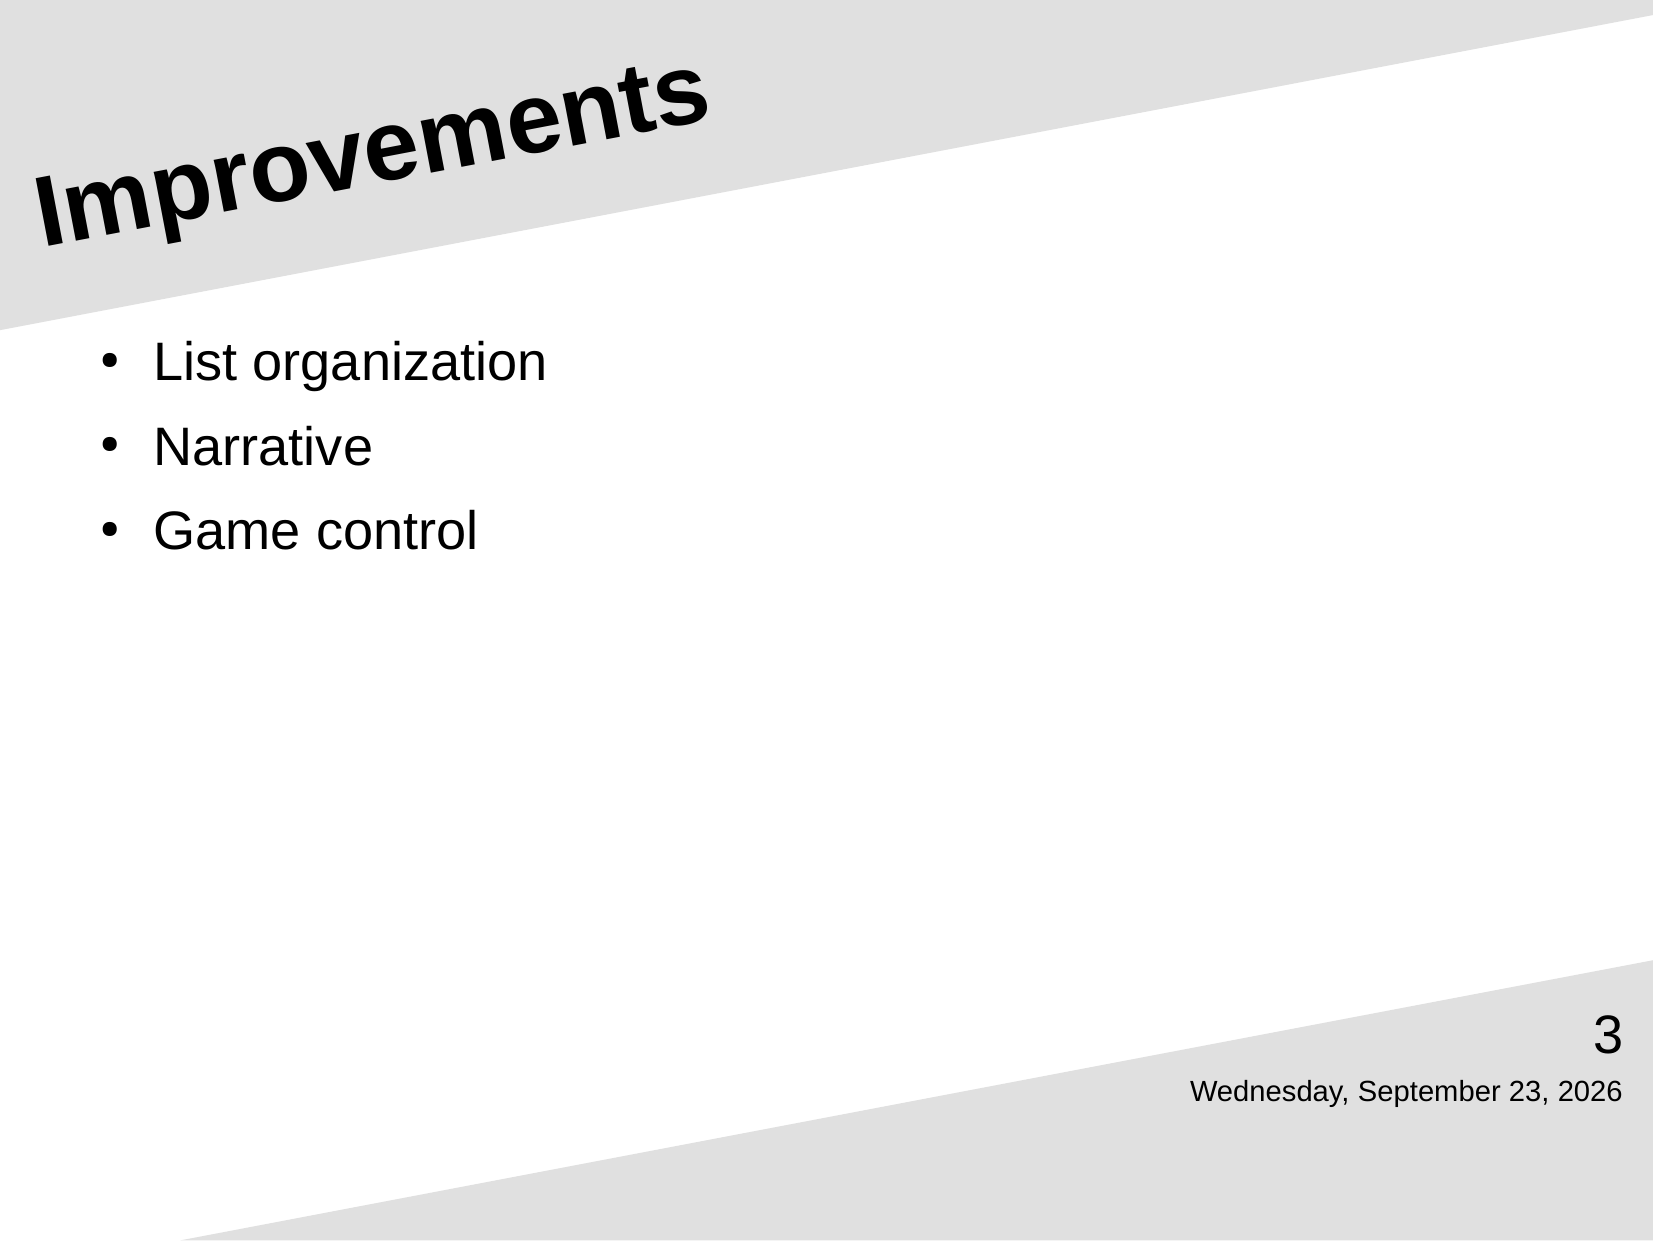

# Improvements
List organization
Narrative
Game control
3